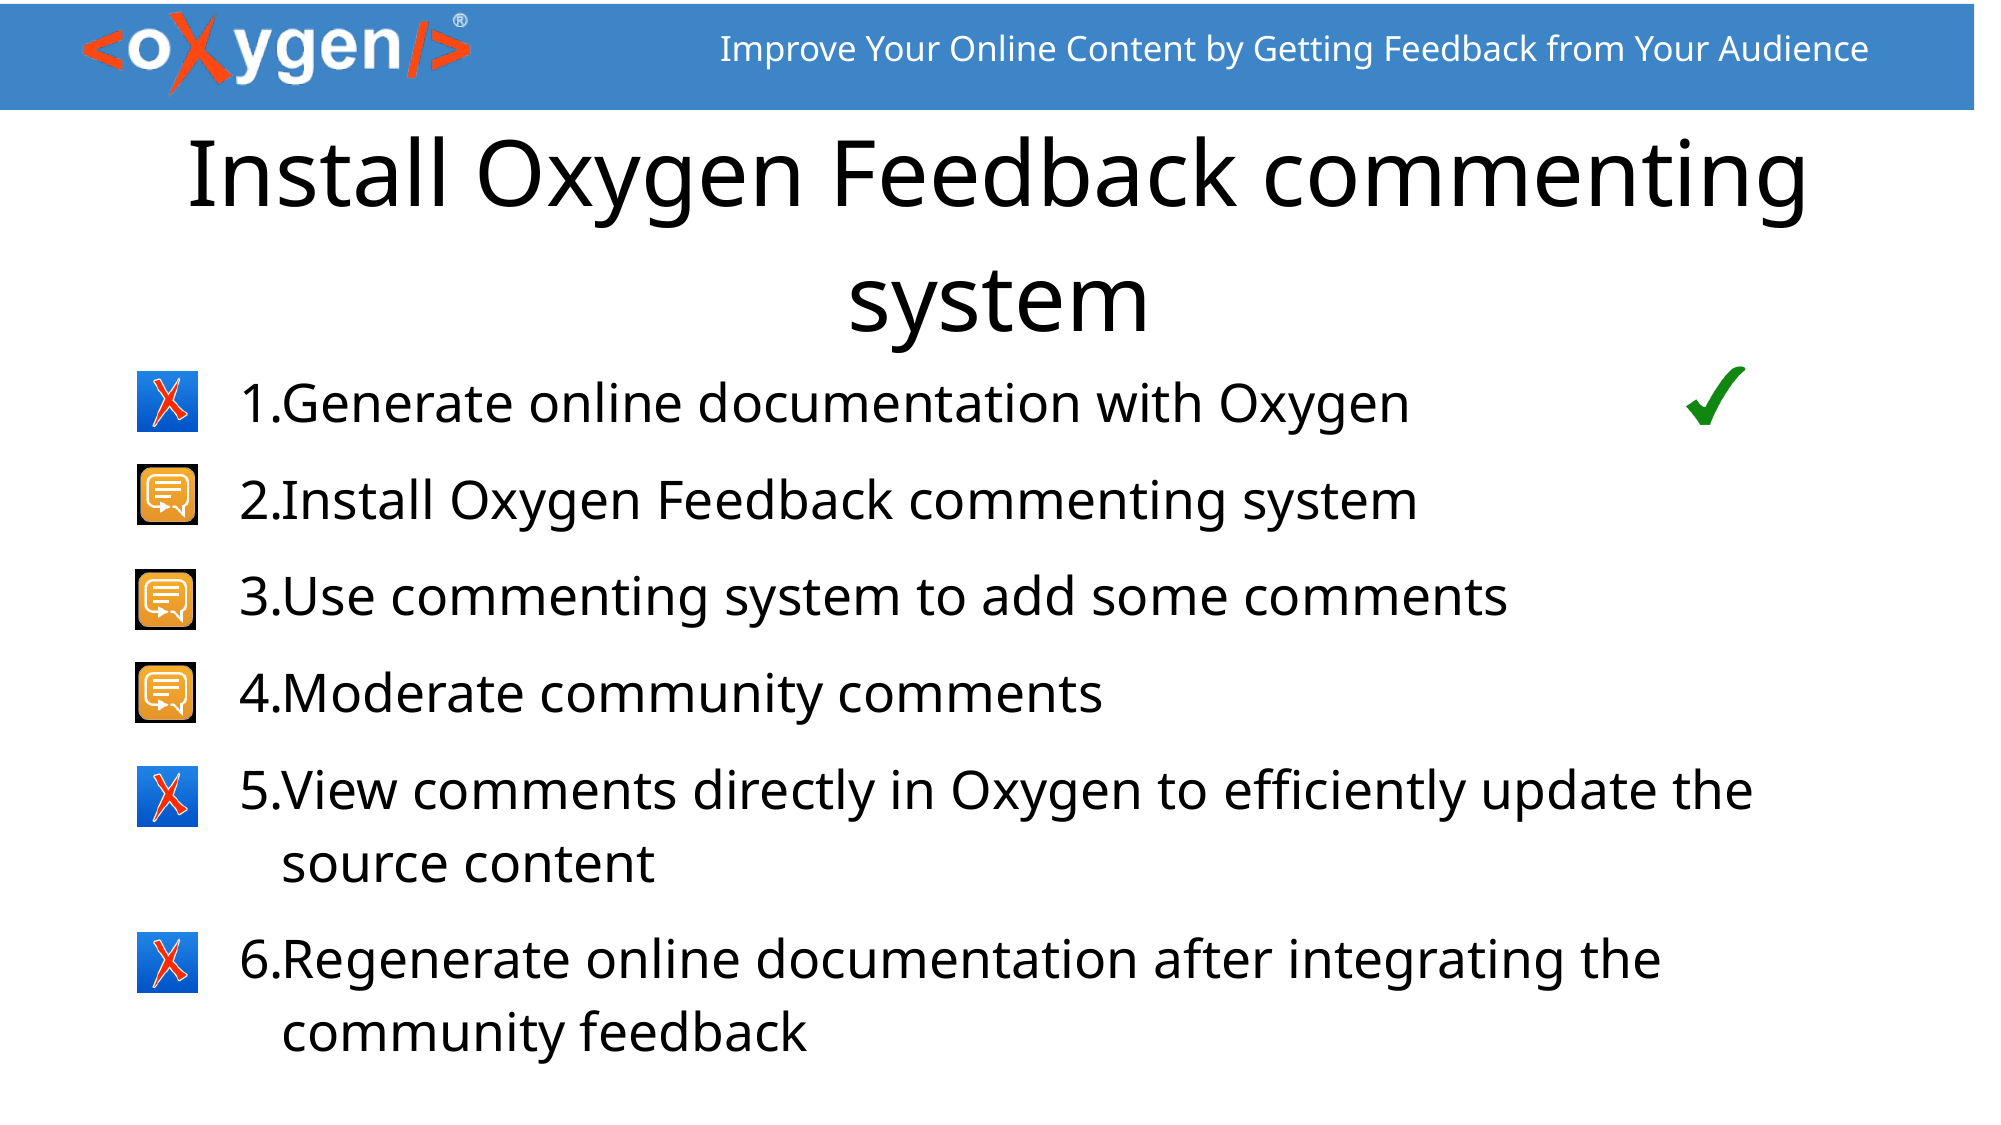

# Install Oxygen Feedback commenting system
Generate online documentation with Oxygen
Install Oxygen Feedback commenting system
Use commenting system to add some comments
Moderate community comments
View comments directly in Oxygen to efficiently update the source content
Regenerate online documentation after integrating the community feedback